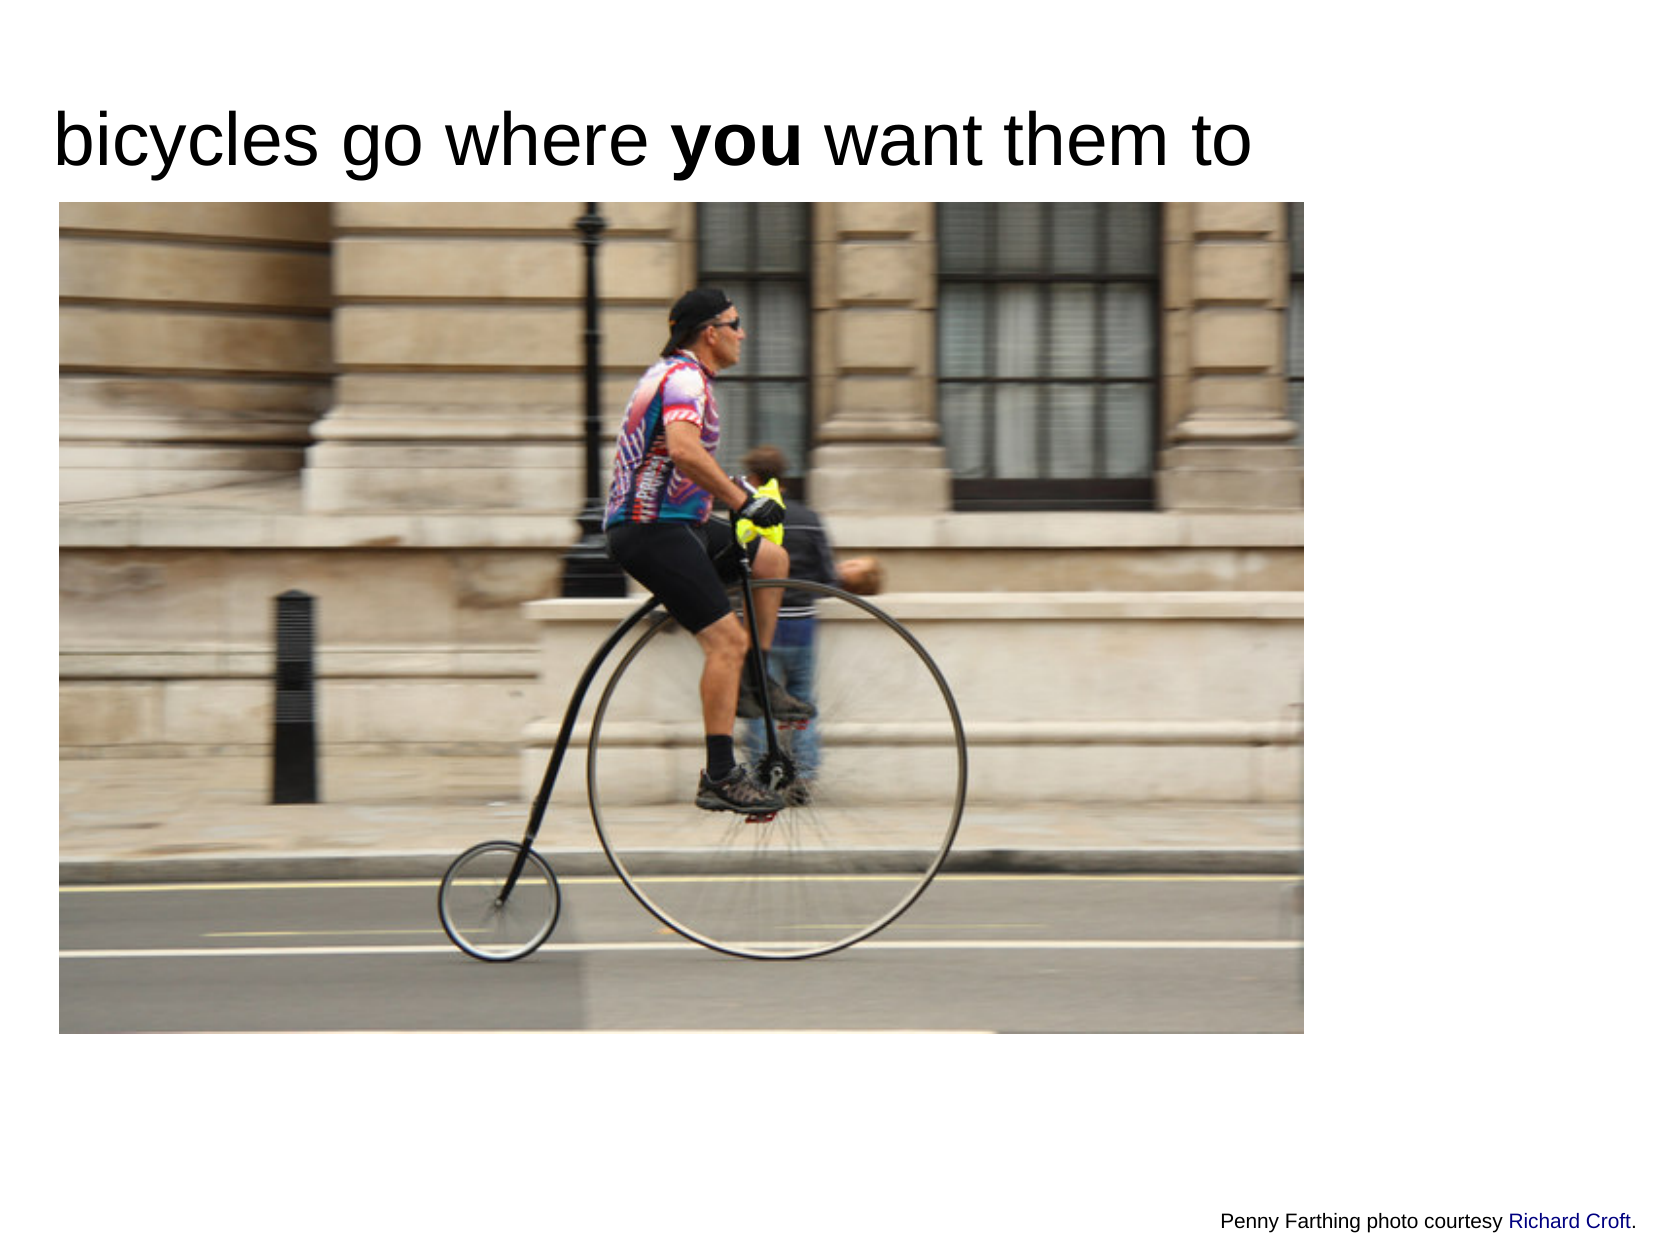

# bicycles go where you want them to
Penny Farthing photo courtesy Richard Croft.